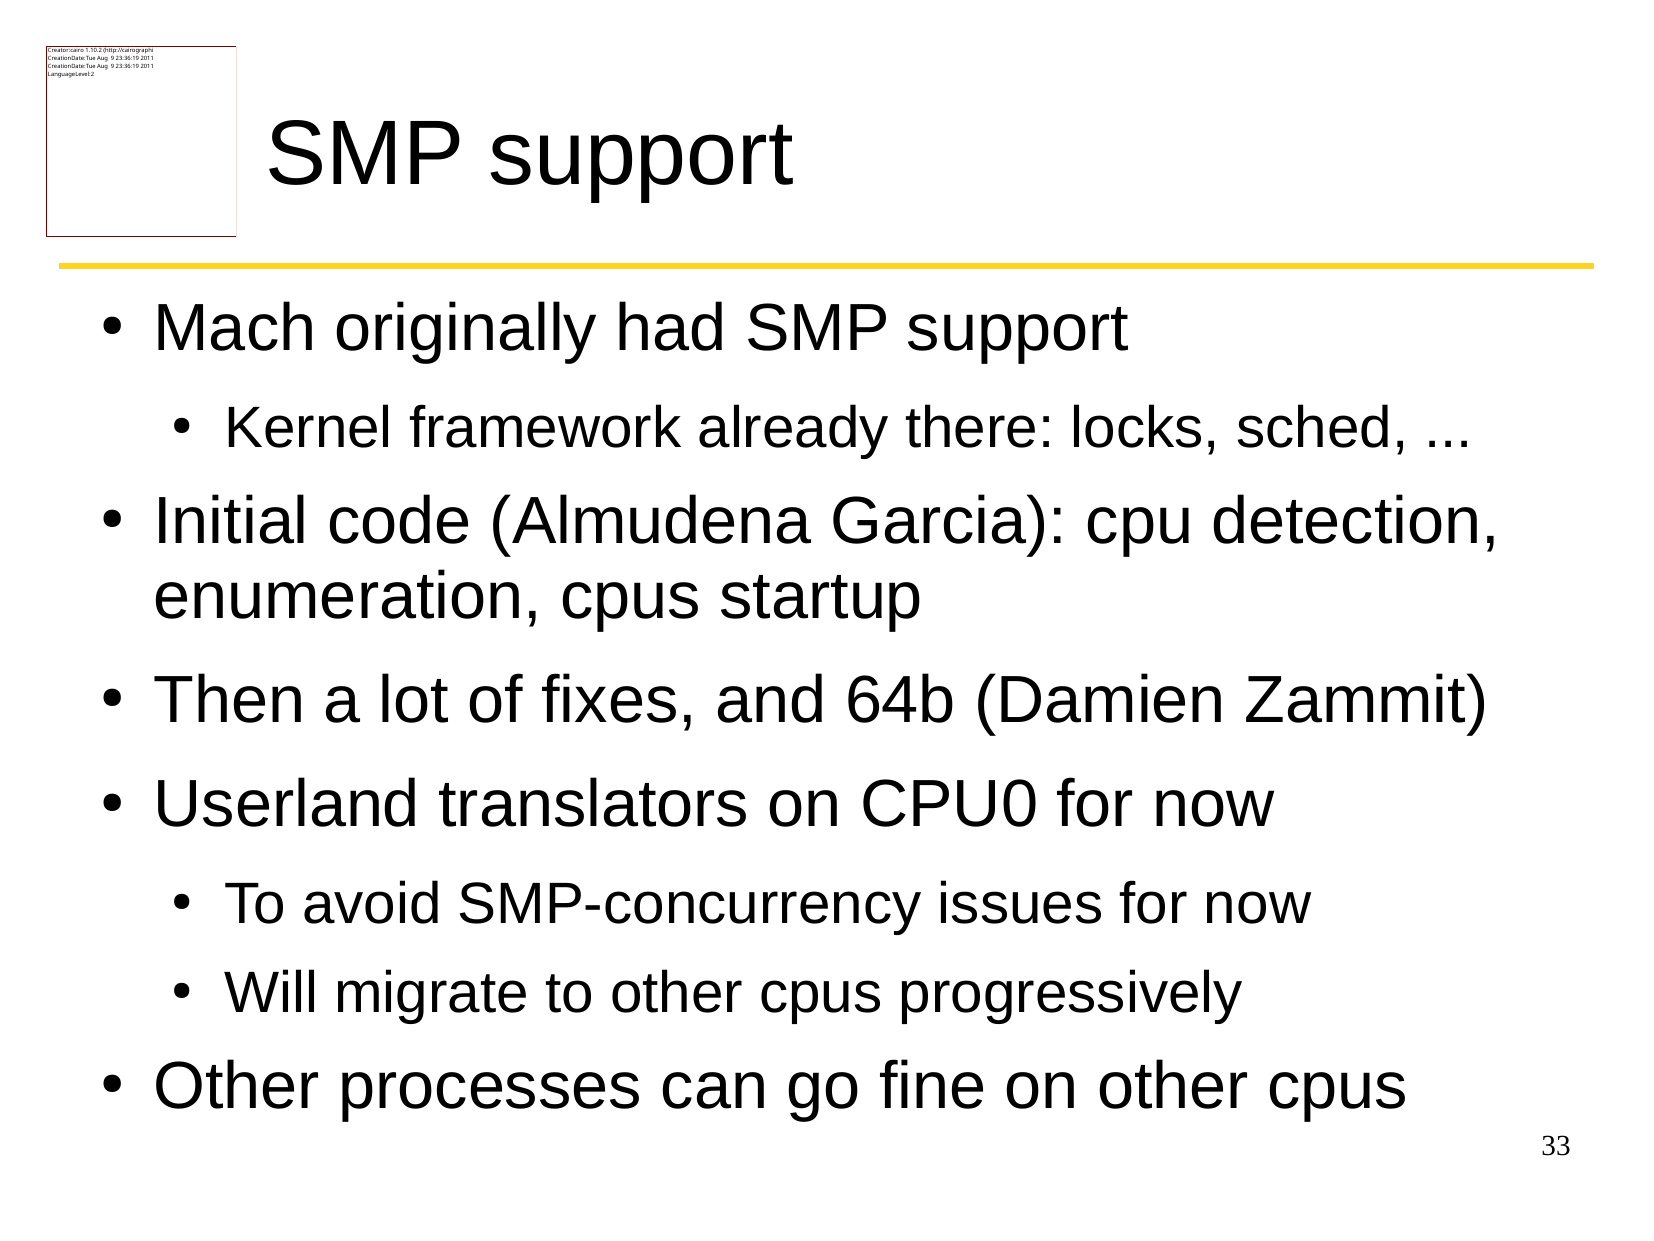

# SMP support
Mach originally had SMP support
Kernel framework already there: locks, sched, ...
Initial code (Almudena Garcia): cpu detection, enumeration, cpus startup
Then a lot of fixes, and 64b (Damien Zammit)
Userland translators on CPU0 for now
To avoid SMP-concurrency issues for now
Will migrate to other cpus progressively
Other processes can go fine on other cpus
33